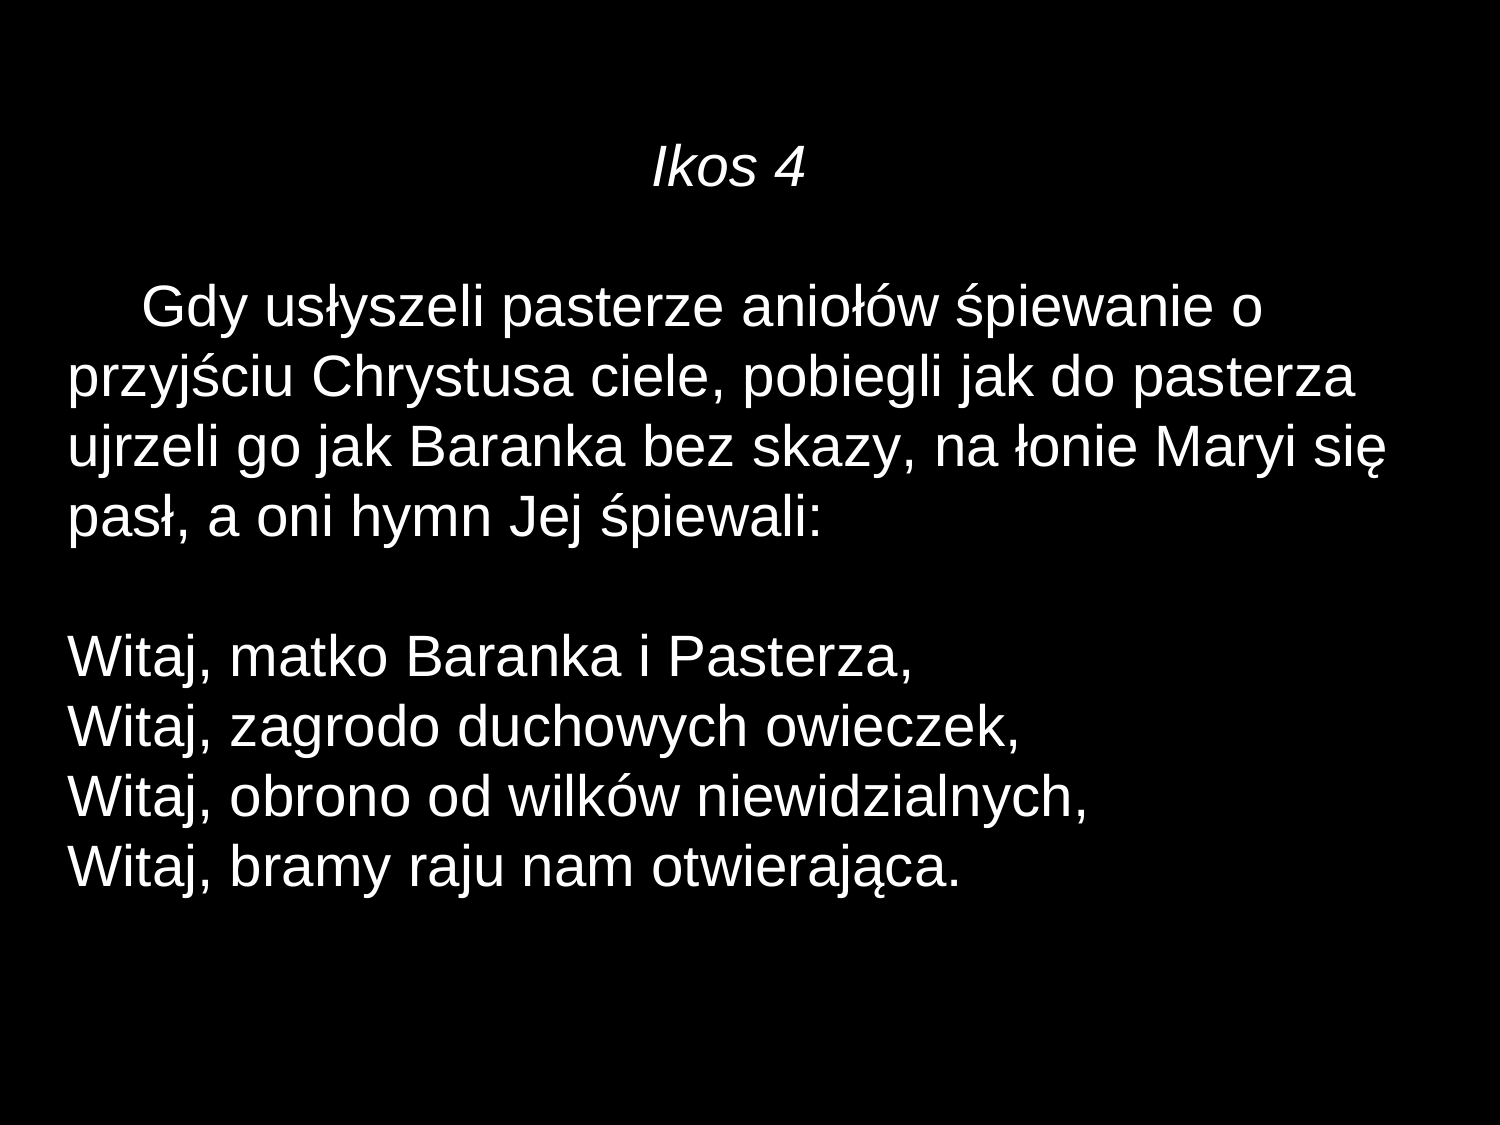

Ikos 4
	Gdy usłyszeli pasterze aniołów śpiewanie o przyjściu Chrystusa ciele, pobiegli jak do pasterza ujrzeli go jak Baranka bez skazy, na łonie Maryi się pasł, a oni hymn Jej śpiewali:
Witaj, matko Baranka i Pasterza,
Witaj, zagrodo duchowych owieczek,
Witaj, obrono od wilków niewidzialnych,
Witaj, bramy raju nam otwierająca.